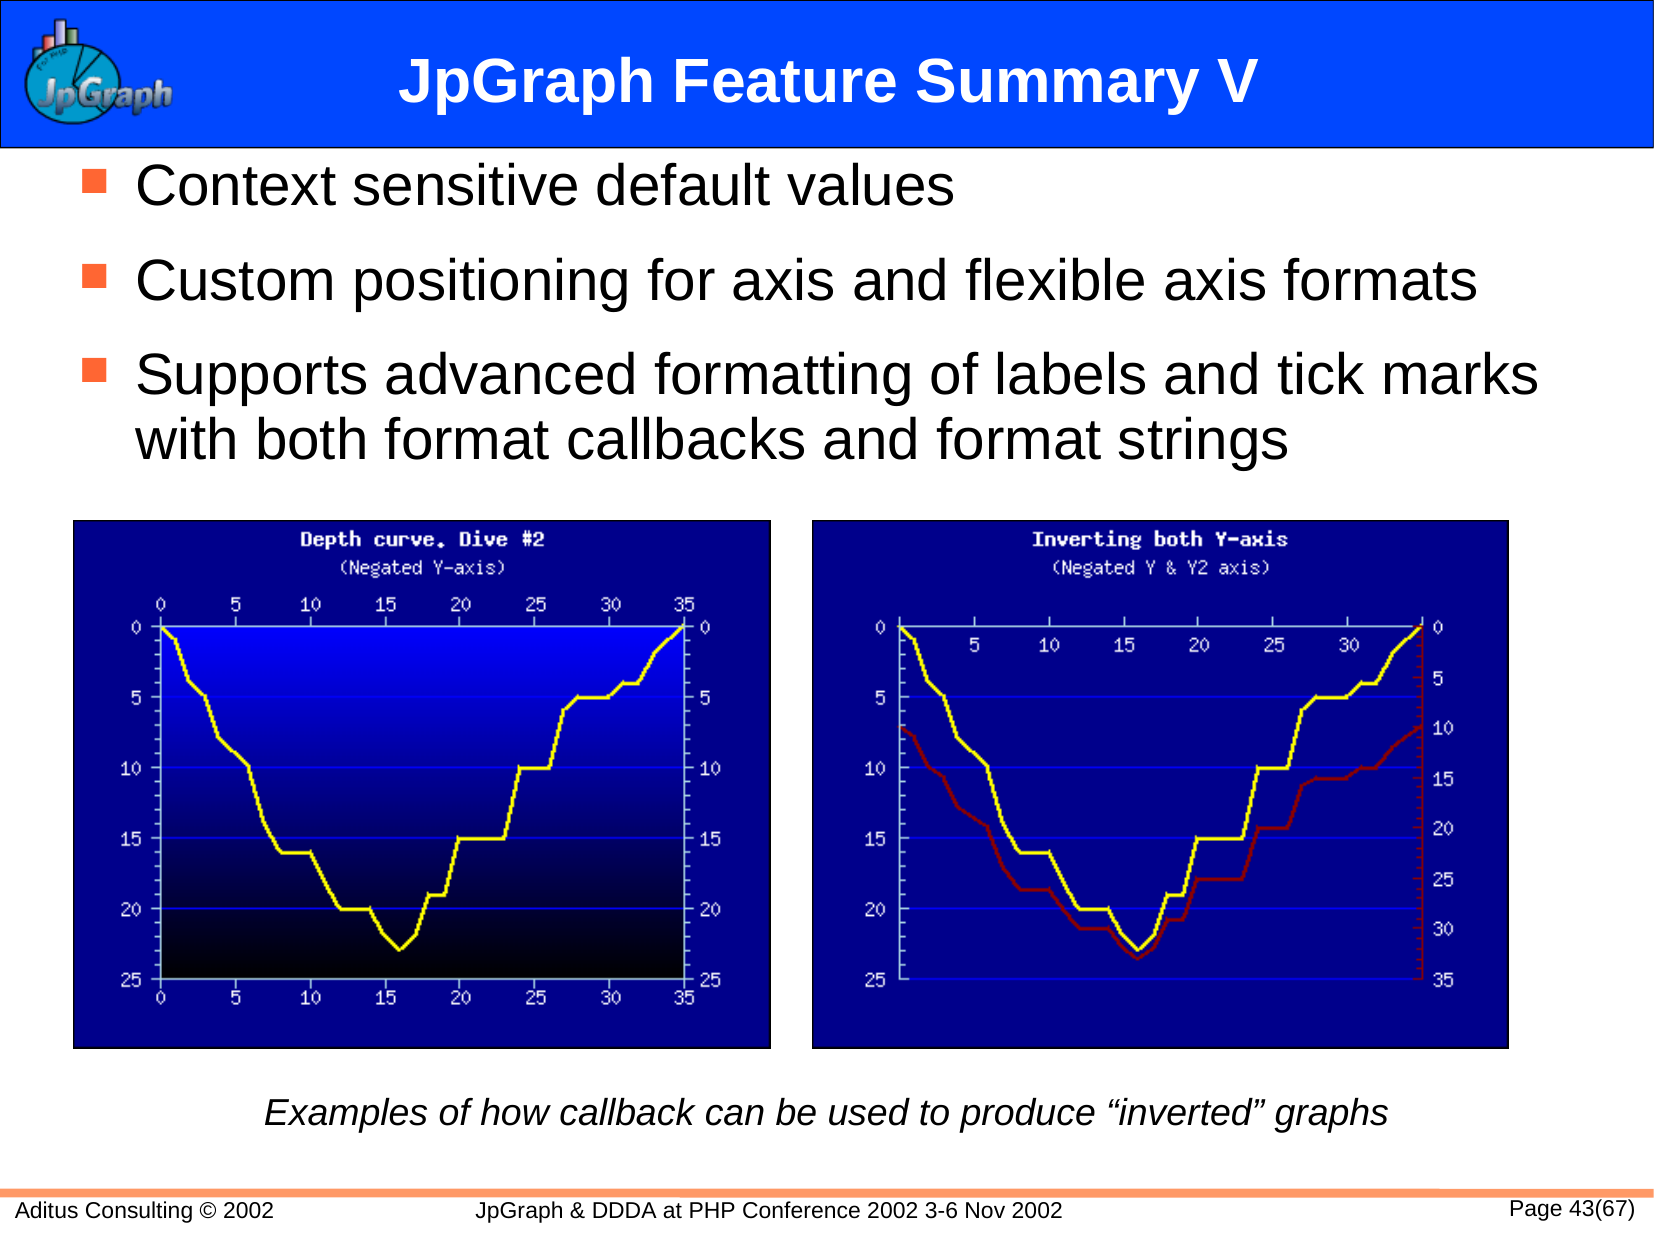

# JpGraph Feature Summary V
Context sensitive default values
Custom positioning for axis and flexible axis formats
Supports advanced formatting of labels and tick marks with both format callbacks and format strings
Examples of how callback can be used to produce “inverted” graphs